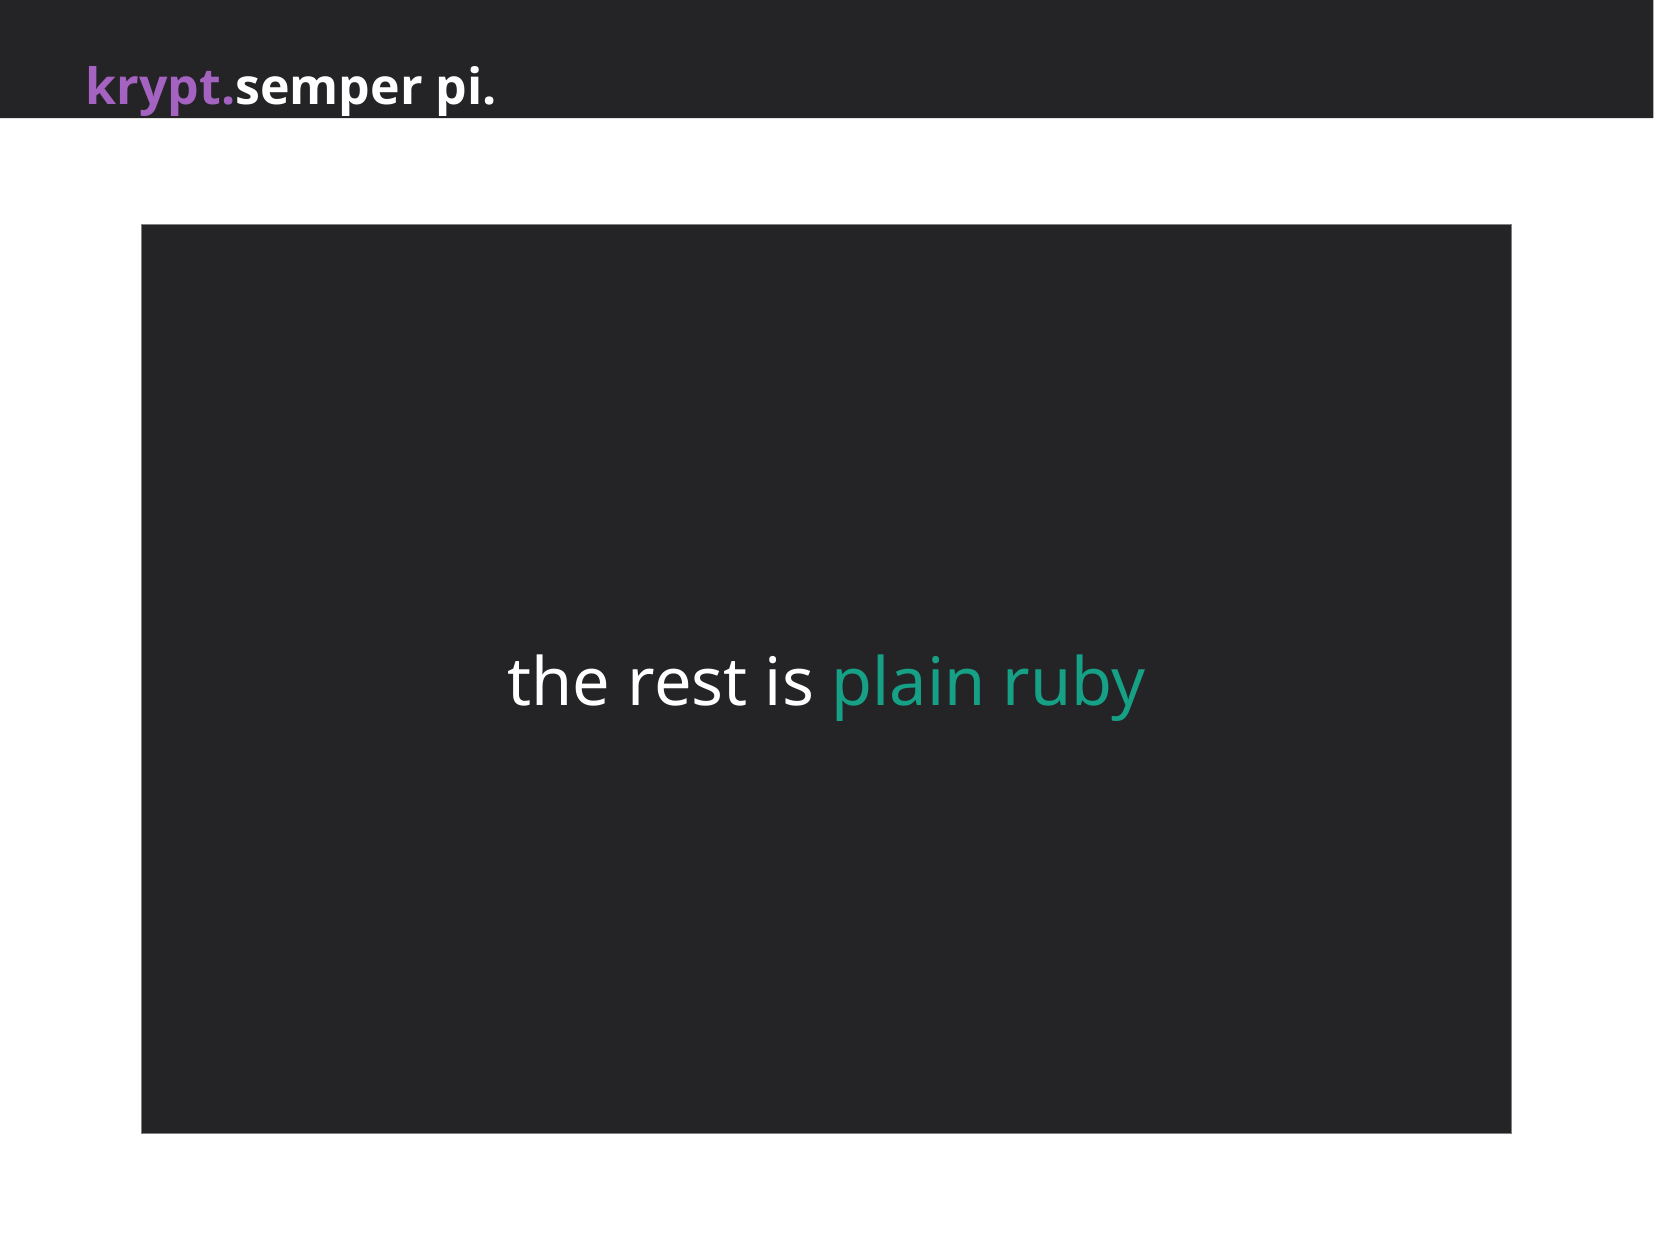

krypt.semper pi.
the rest is plain ruby
krypt first of all is a framework